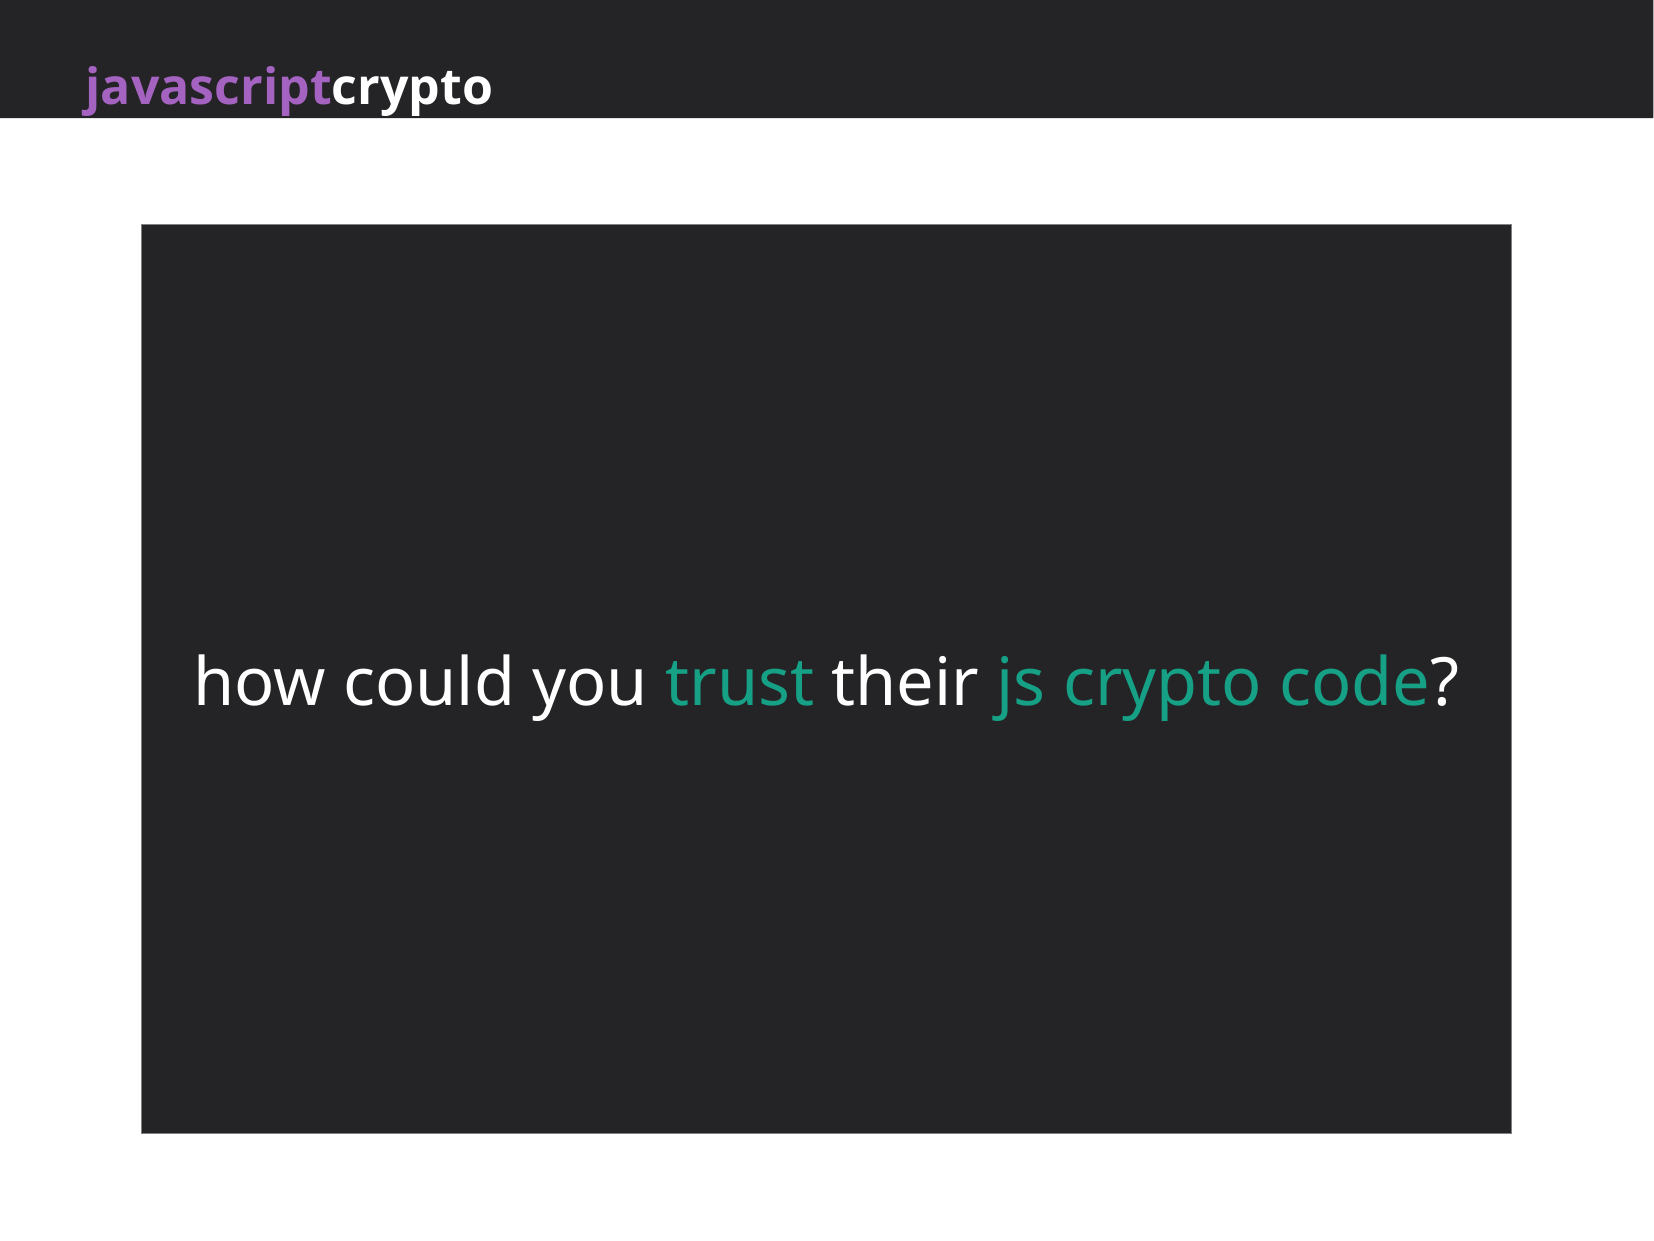

javascriptcrypto
how could you trust their js crypto code?
if you don't trust them to do
crypto for you